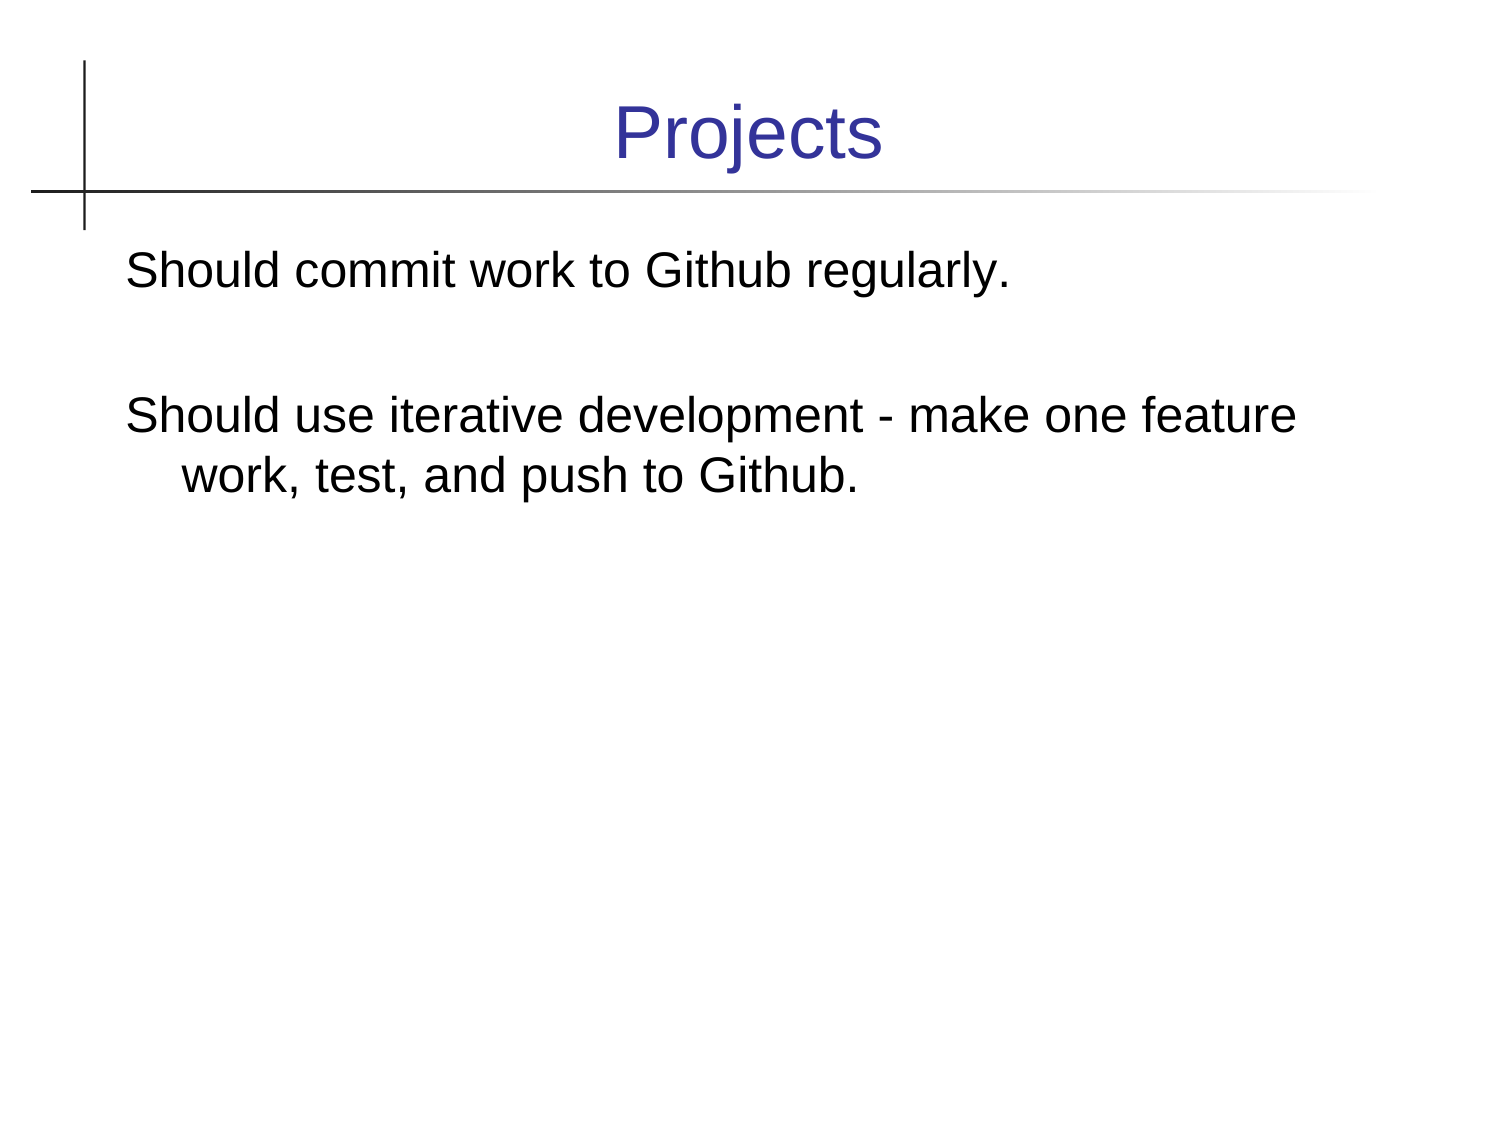

# Projects
Should commit work to Github regularly.
Should use iterative development - make one feature work, test, and push to Github.